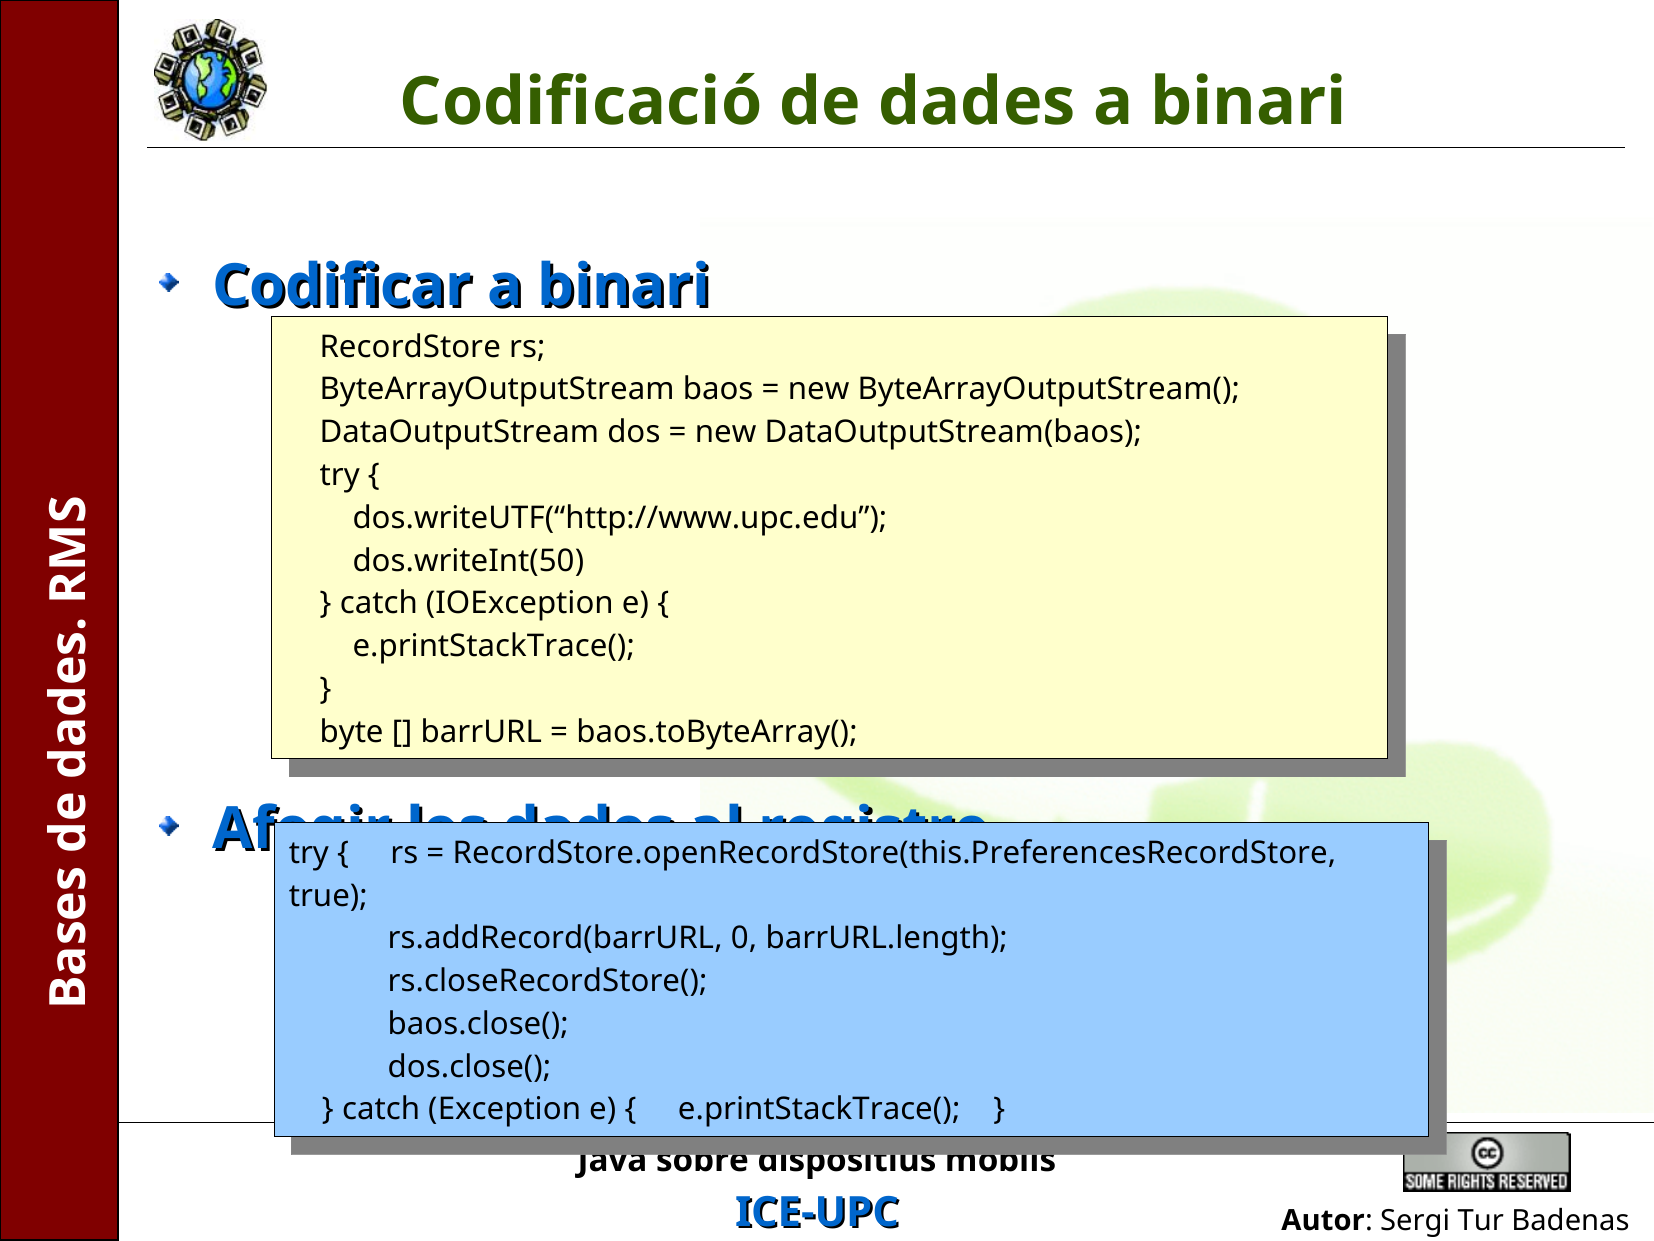

# Codificació de dades a binari
Codificar a binari
Afegir les dades al registre
 RecordStore rs;
 ByteArrayOutputStream baos = new ByteArrayOutputStream();
 DataOutputStream dos = new DataOutputStream(baos);
 try {
 dos.writeUTF(“http://www.upc.edu”);
 dos.writeInt(50)
 } catch (IOException e) {
 e.printStackTrace();
 }
 byte [] barrURL = baos.toByteArray();
try { rs = RecordStore.openRecordStore(this.PreferencesRecordStore, true);
 rs.addRecord(barrURL, 0, barrURL.length);
 rs.closeRecordStore();
 baos.close();
 dos.close();
 } catch (Exception e) { e.printStackTrace(); }